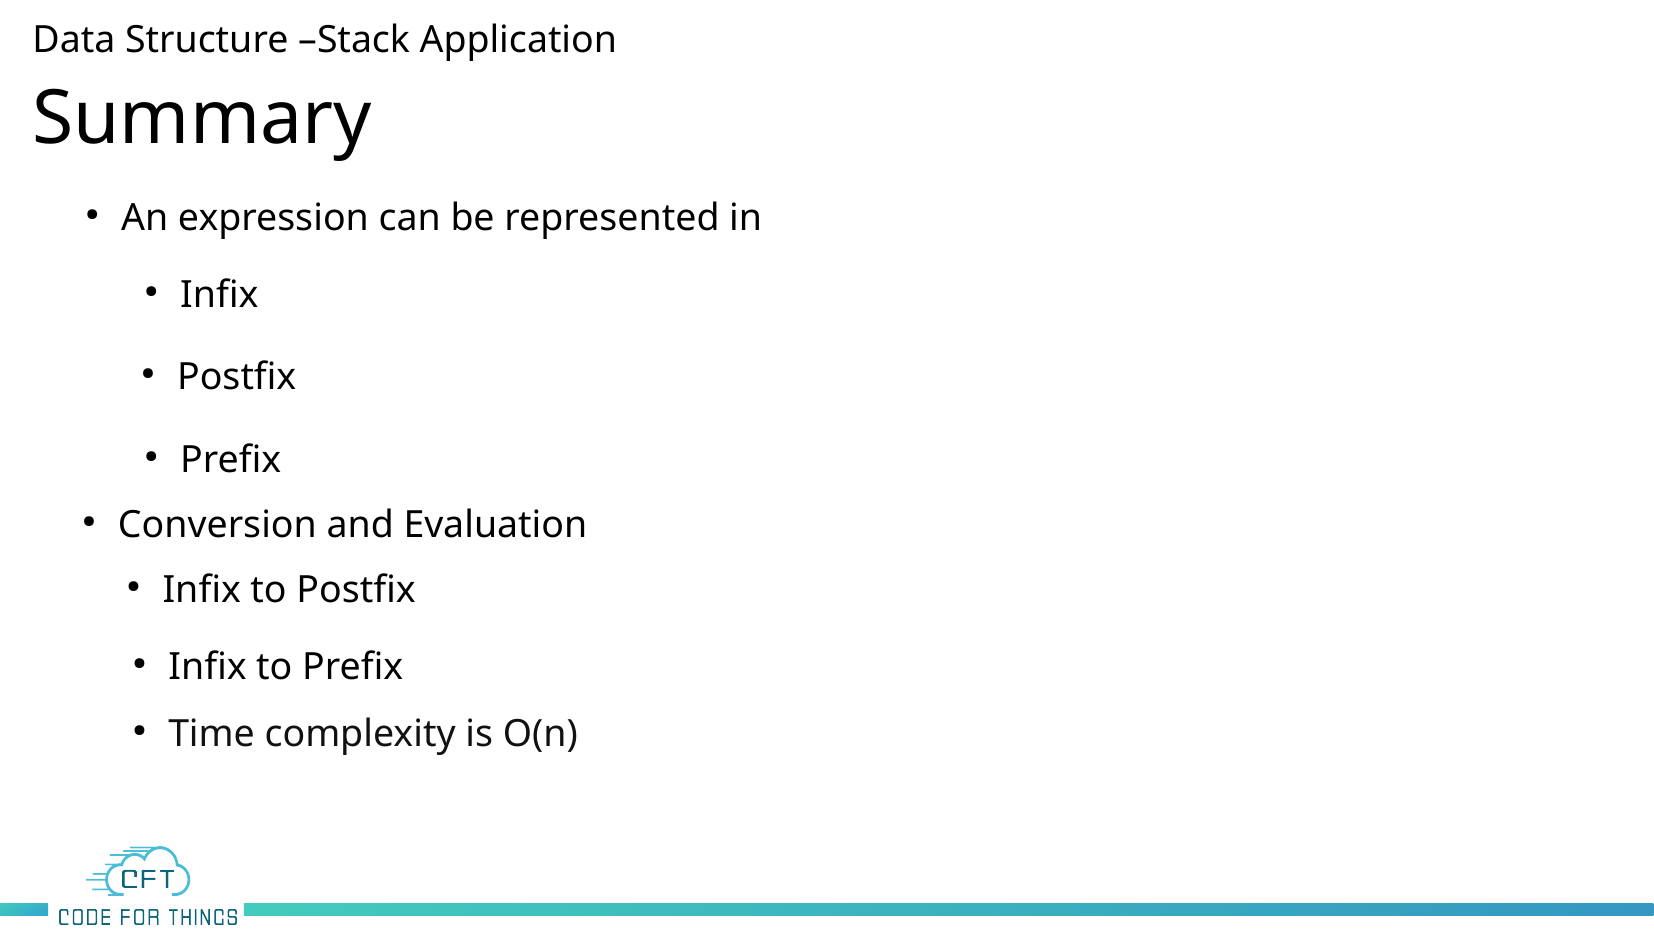

# Data Structure –Stack Application Summary
An expression can be represented in
Infix
Postfix
Prefix
Conversion and Evaluation
Infix to Postfix
Infix to Prefix
Time complexity is O(n)